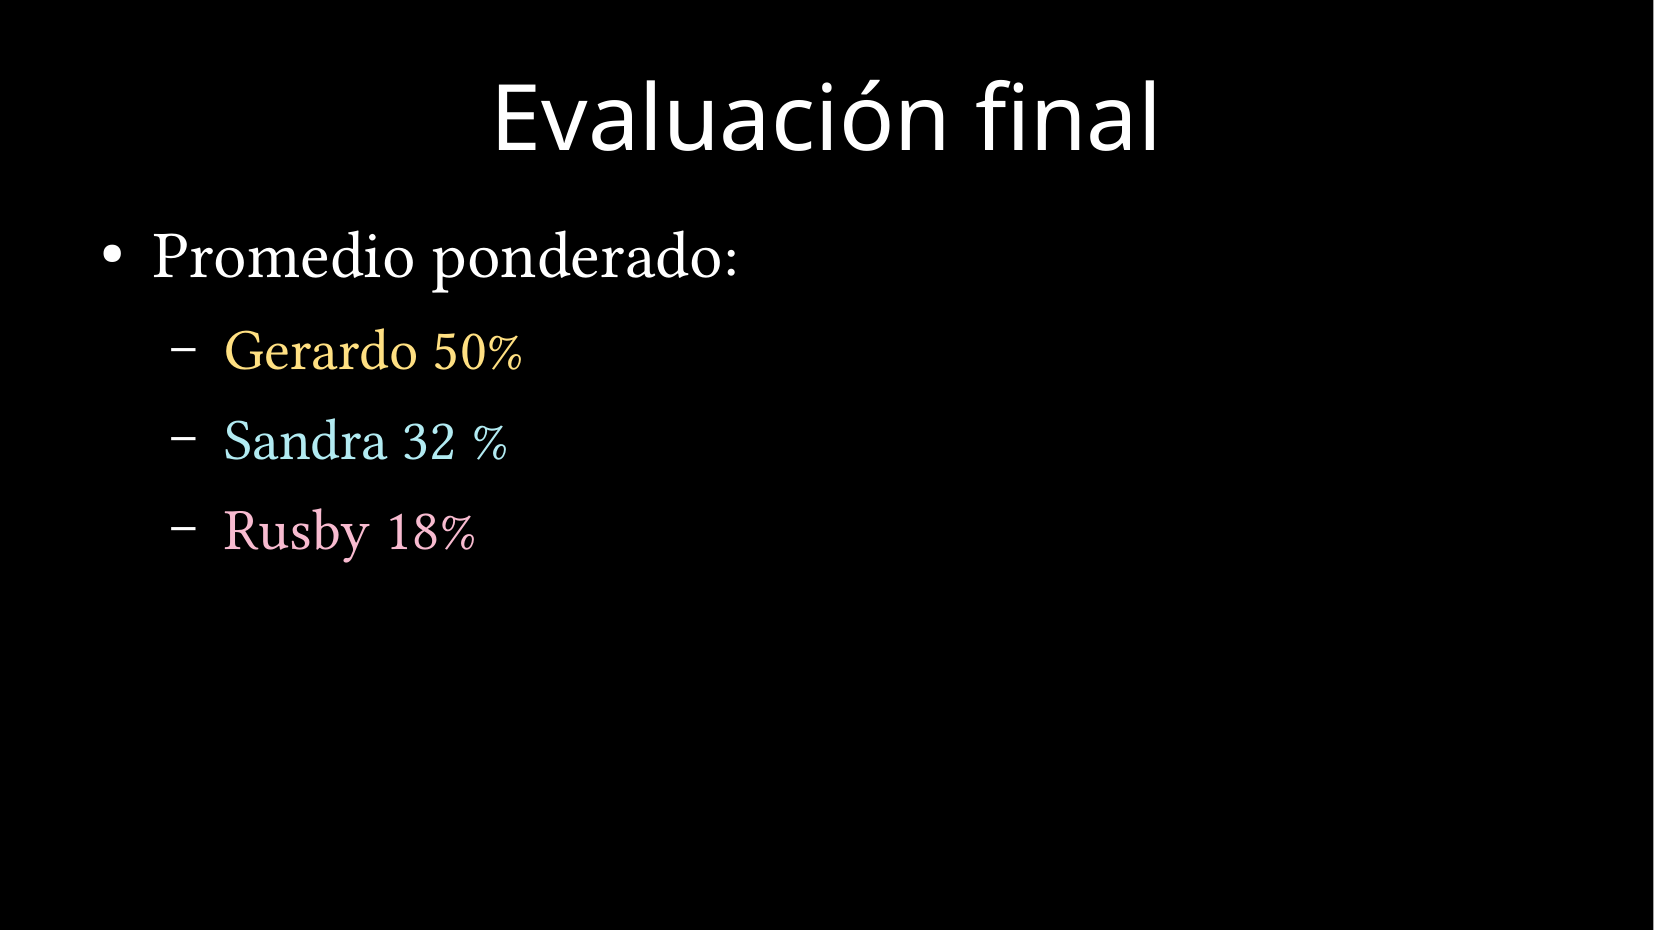

# Evaluación final
Promedio ponderado:
Gerardo 50%
Sandra 32 %
Rusby 18%